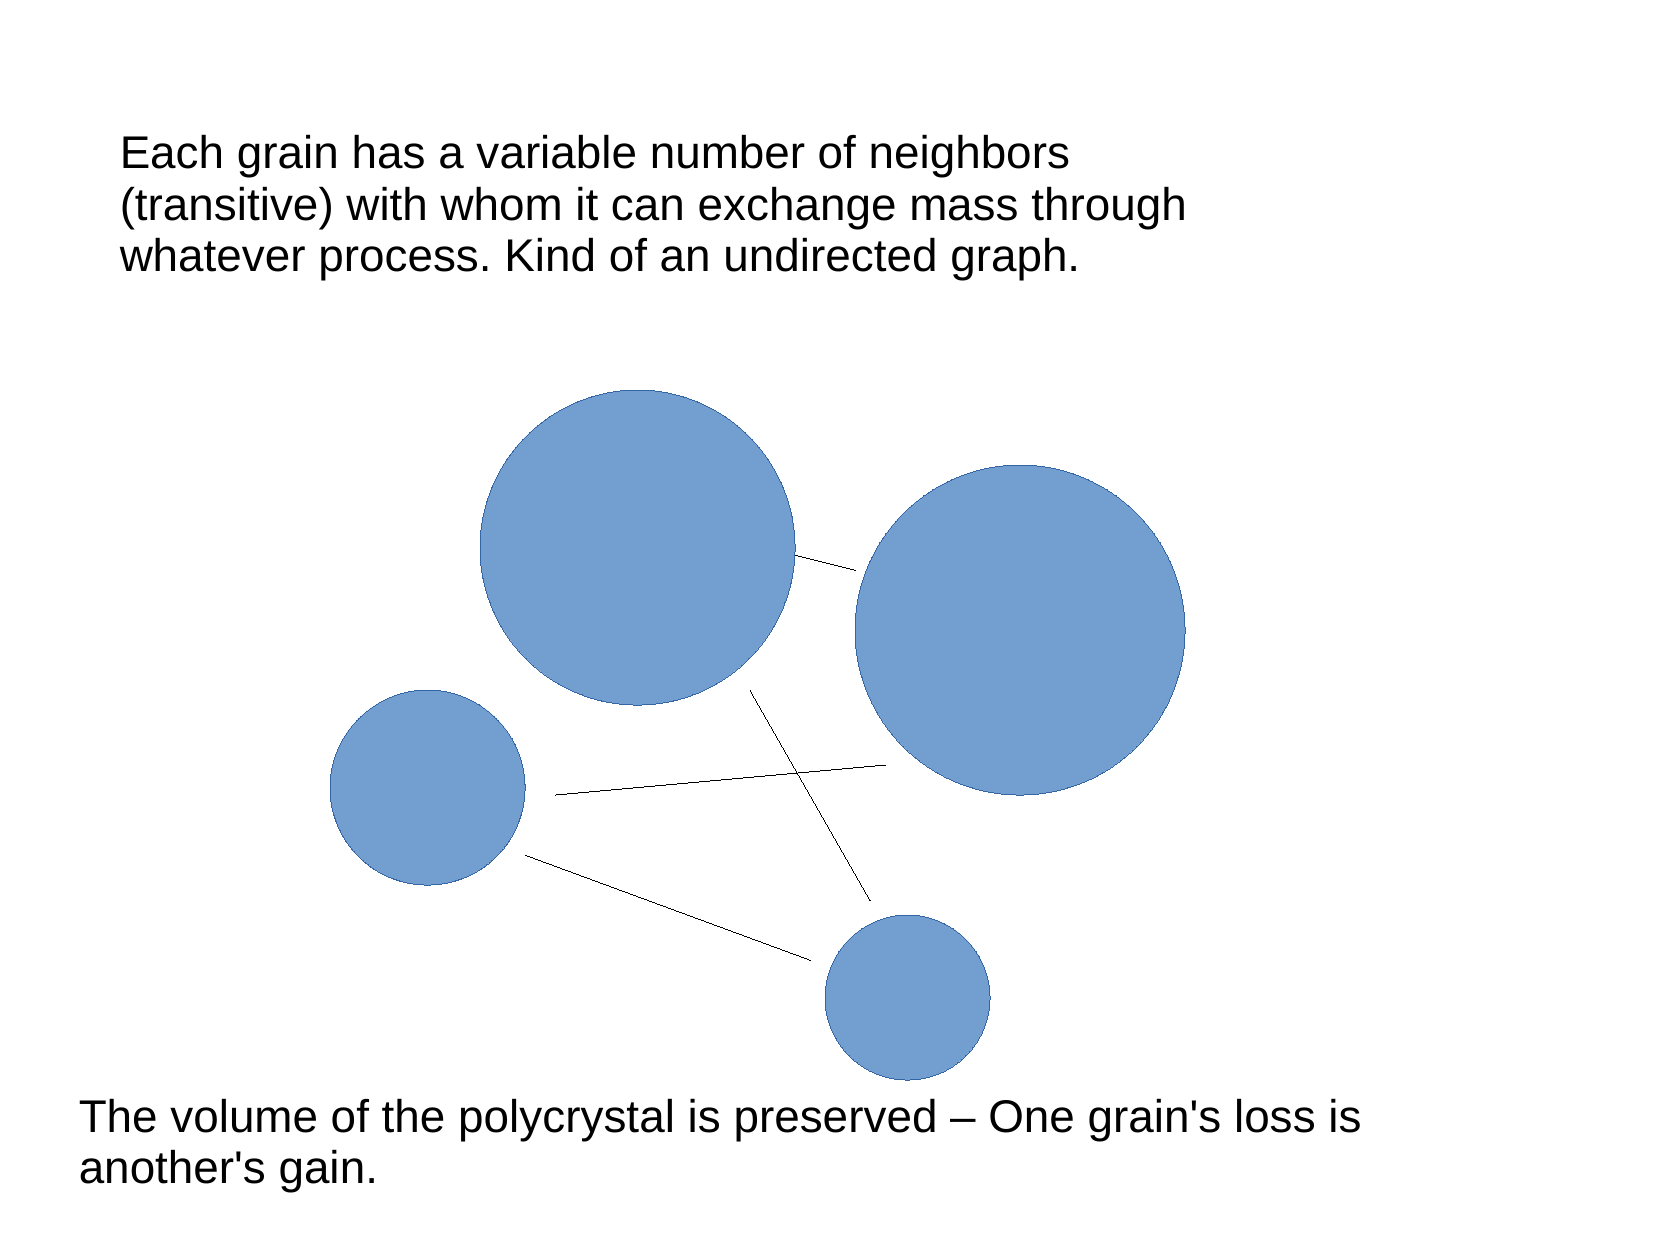

Each grain has a variable number of neighbors (transitive) with whom it can exchange mass through whatever process. Kind of an undirected graph.
The volume of the polycrystal is preserved – One grain's loss is another's gain.